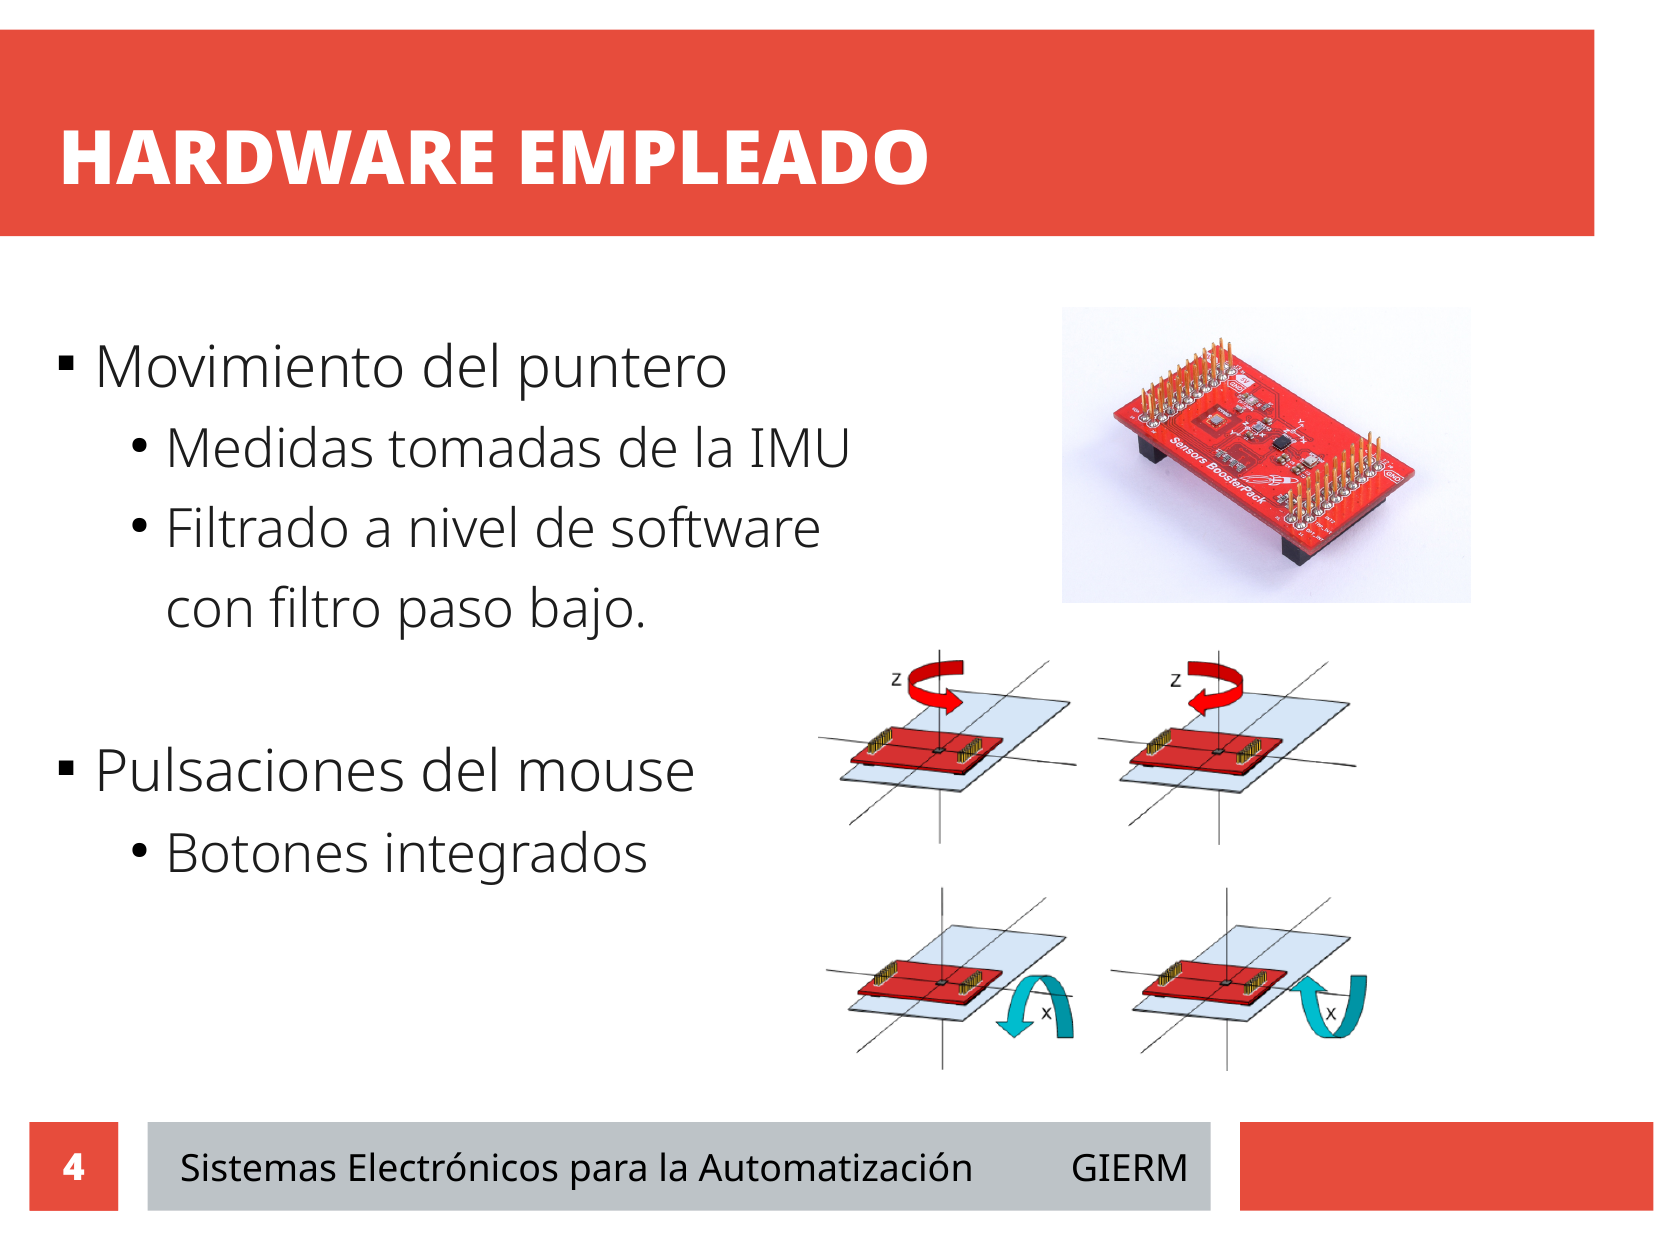

# HARDWARE EMPLEADO
Movimiento del puntero
Medidas tomadas de la IMU
Filtrado a nivel de software
con filtro paso bajo.
Pulsaciones del mouse
Botones integrados
4
Sistemas Electrónicos para la Automatización GIERM